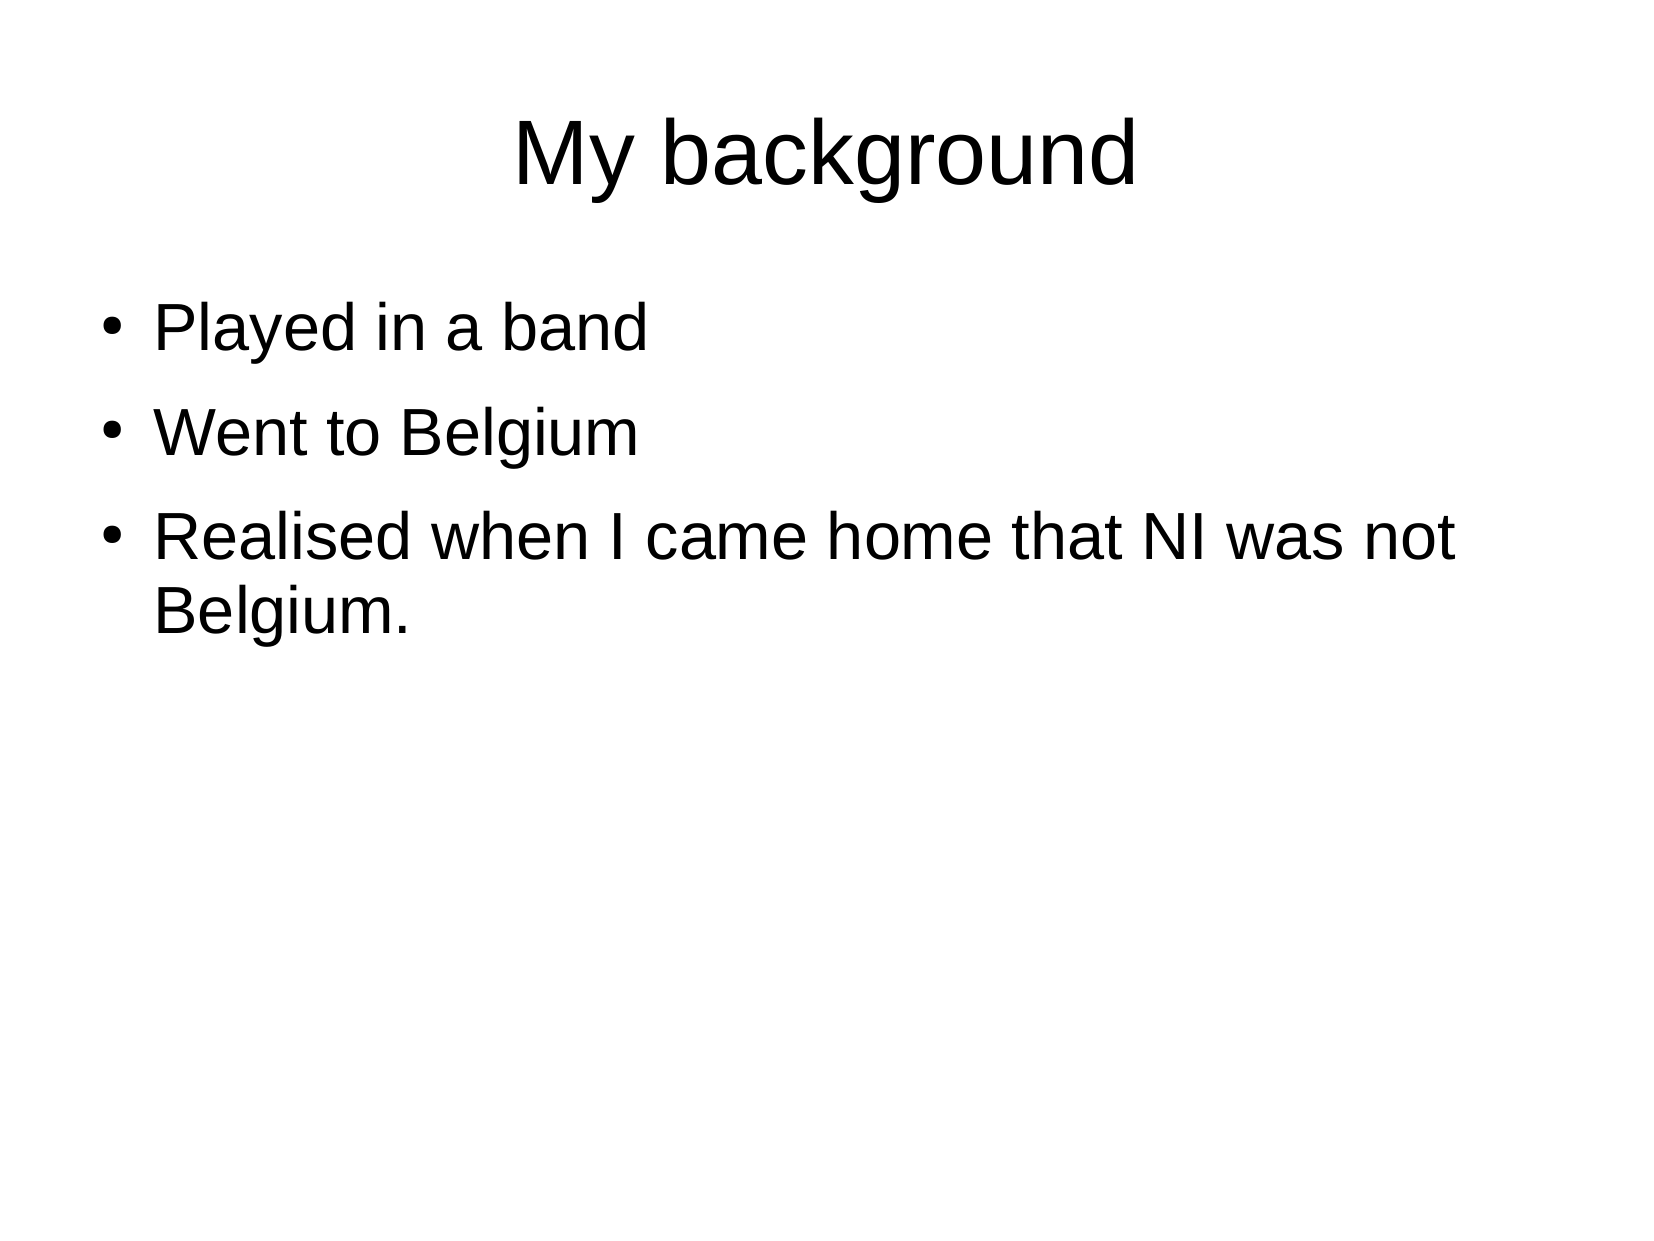

# My background
Played in a band
Went to Belgium
Realised when I came home that NI was not Belgium.